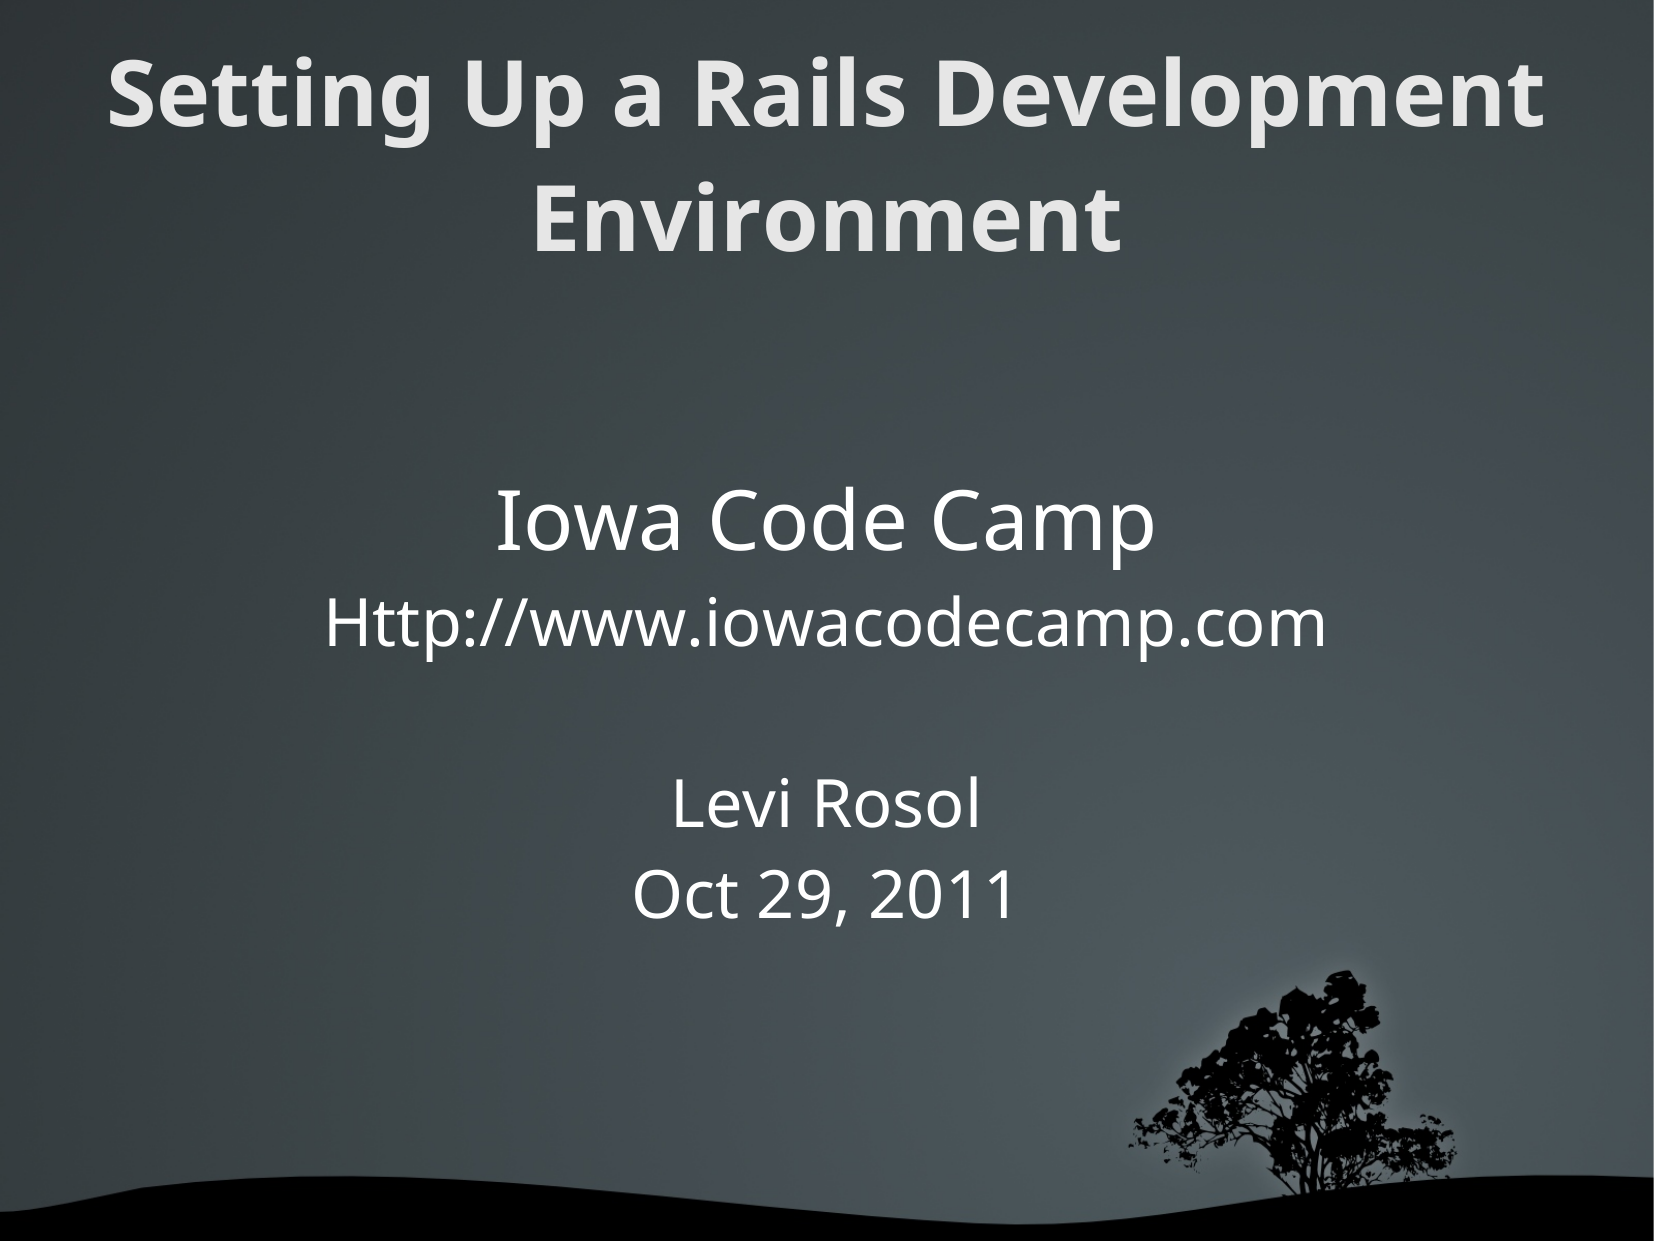

# Setting Up a Rails Development Environment
Iowa Code Camp
Http://www.iowacodecamp.com
Levi Rosol
Oct 29, 2011